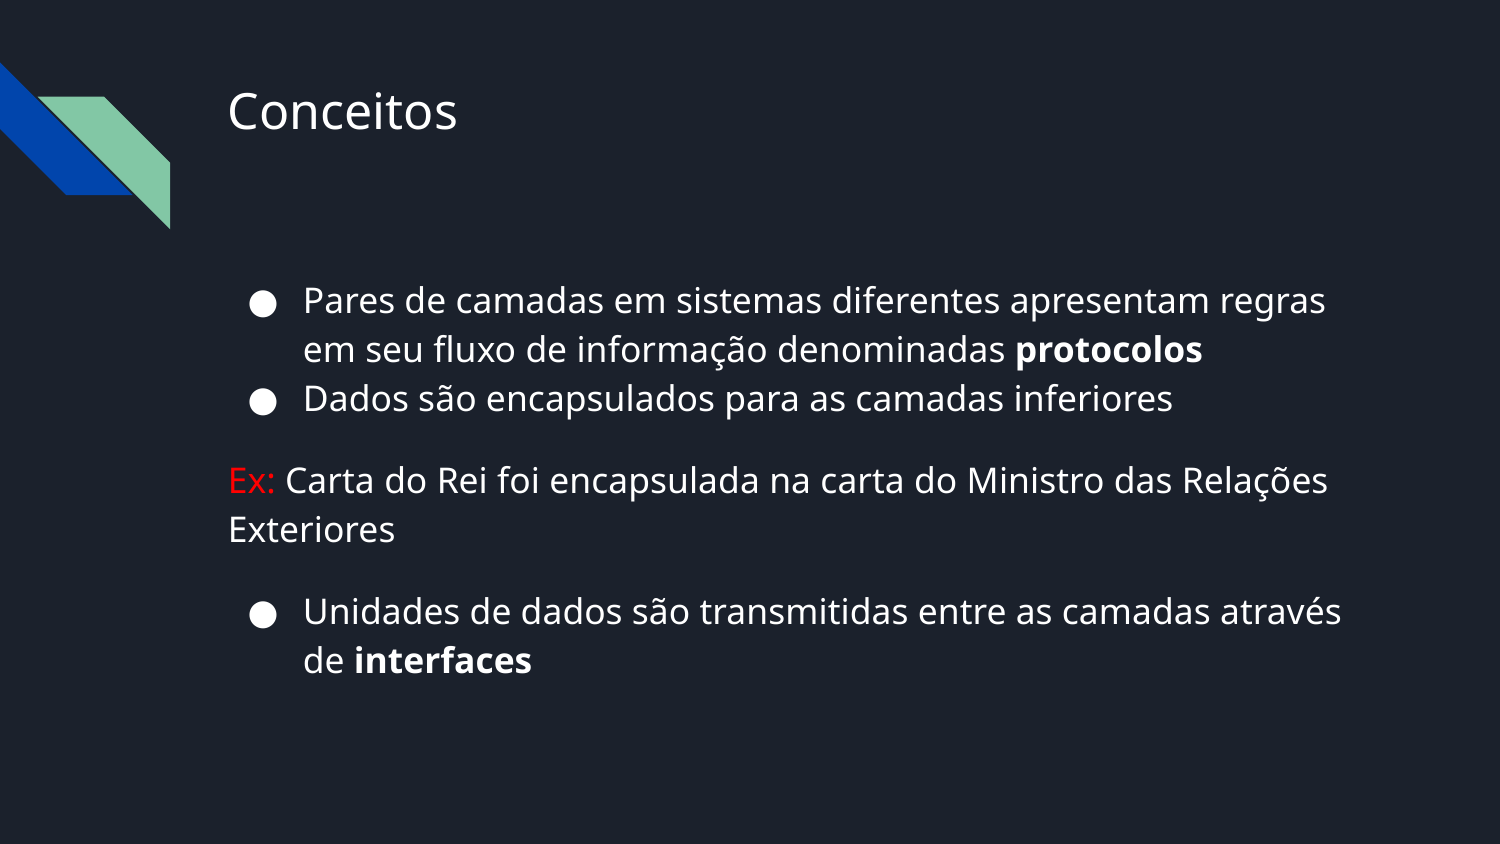

# Conceitos
Pares de camadas em sistemas diferentes apresentam regras em seu fluxo de informação denominadas protocolos
Dados são encapsulados para as camadas inferiores
Ex: Carta do Rei foi encapsulada na carta do Ministro das Relações Exteriores
Unidades de dados são transmitidas entre as camadas através de interfaces